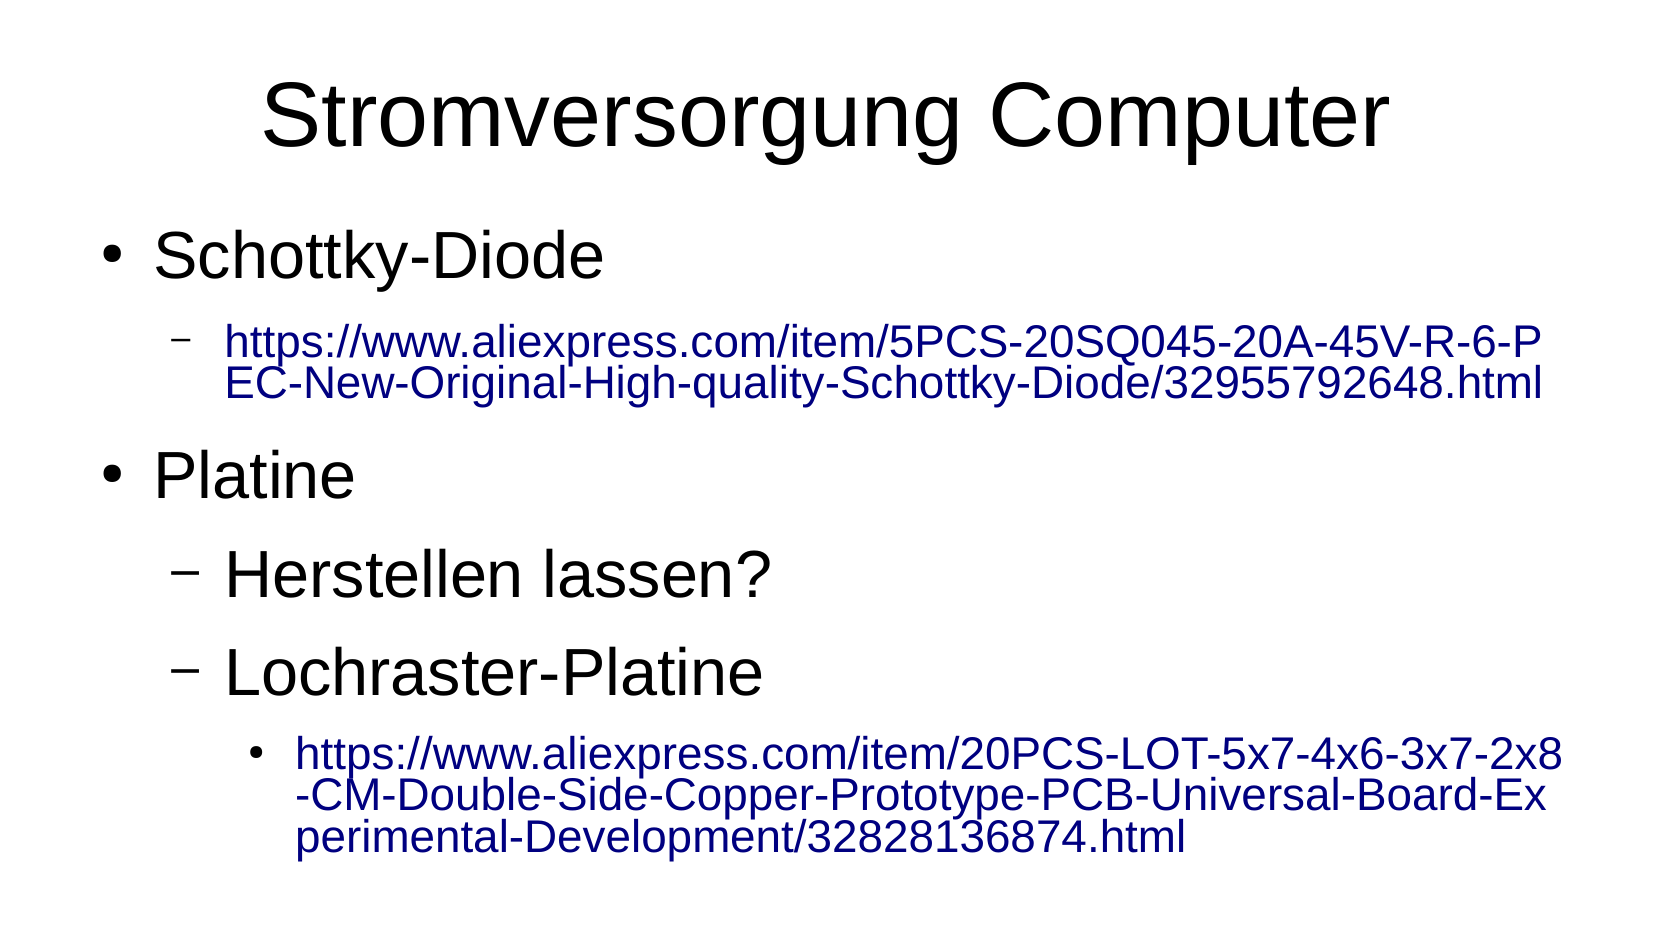

# Stromversorgung Computer
Schottky-Diode
https://www.aliexpress.com/item/5PCS-20SQ045-20A-45V-R-6-PEC-New-Original-High-quality-Schottky-Diode/32955792648.html
Platine
Herstellen lassen?
Lochraster-Platine
https://www.aliexpress.com/item/20PCS-LOT-5x7-4x6-3x7-2x8-CM-Double-Side-Copper-Prototype-PCB-Universal-Board-Experimental-Development/32828136874.html